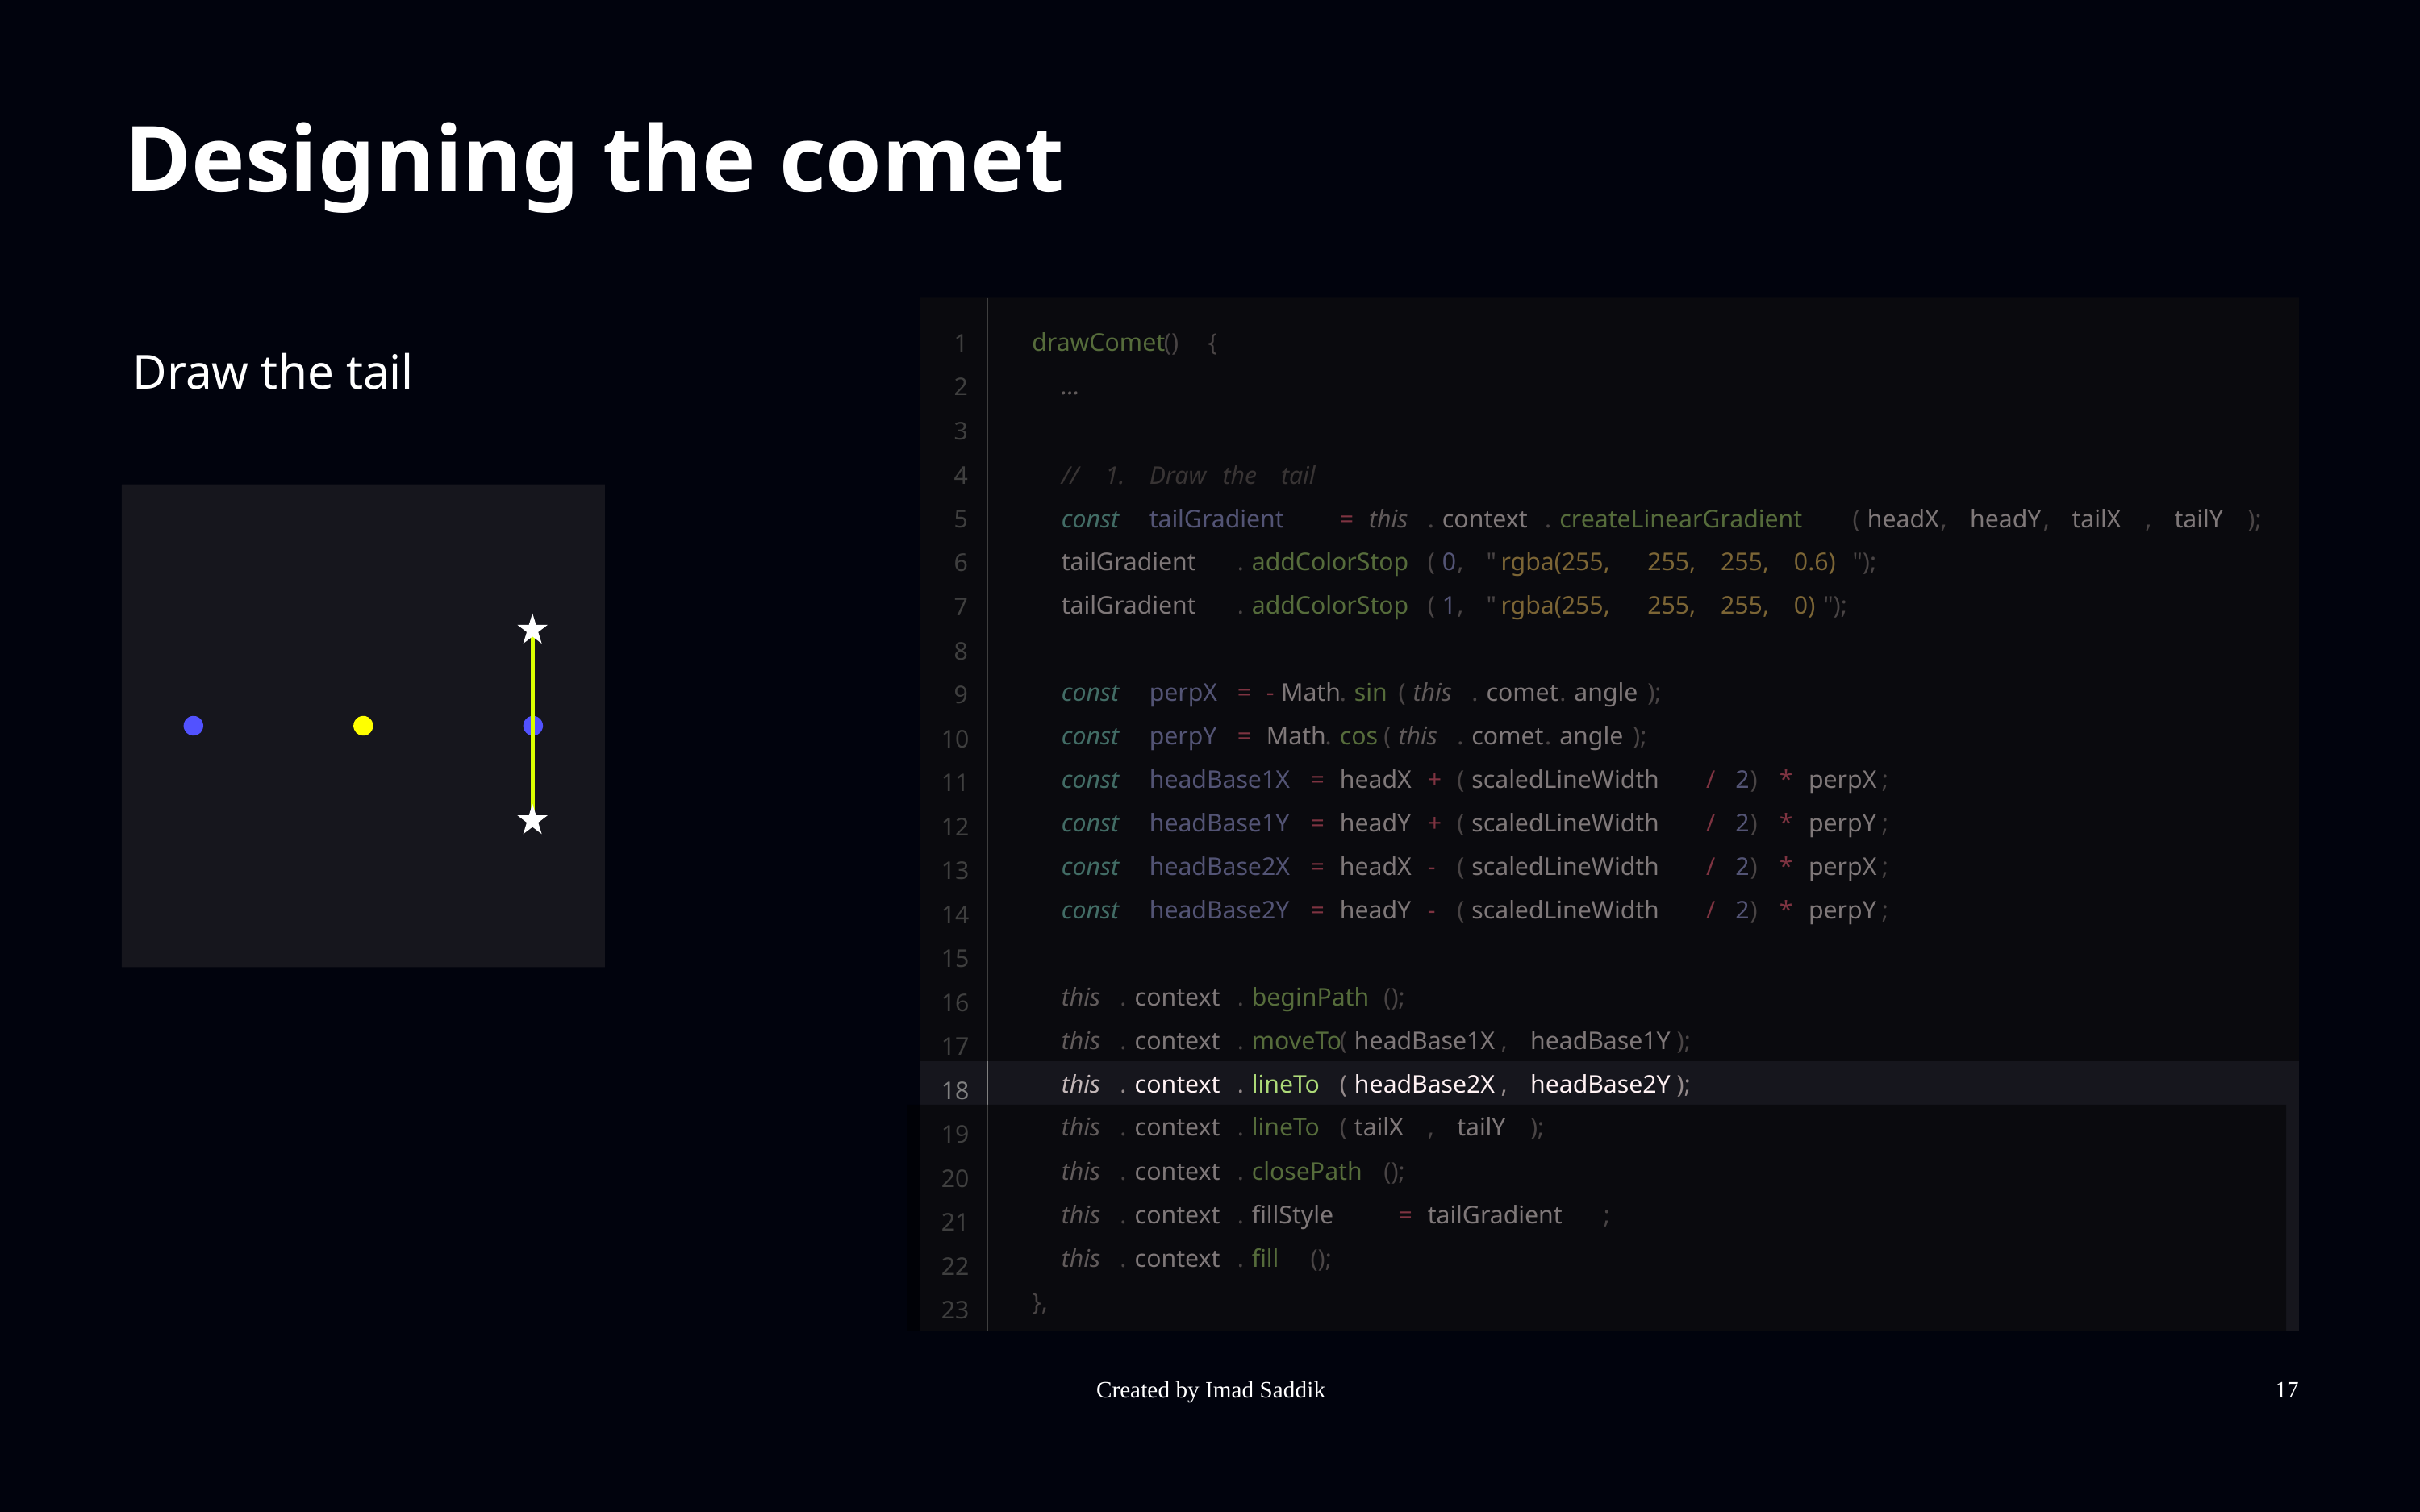

Designing the comet
Draw the tail
Created by Imad Saddik
17